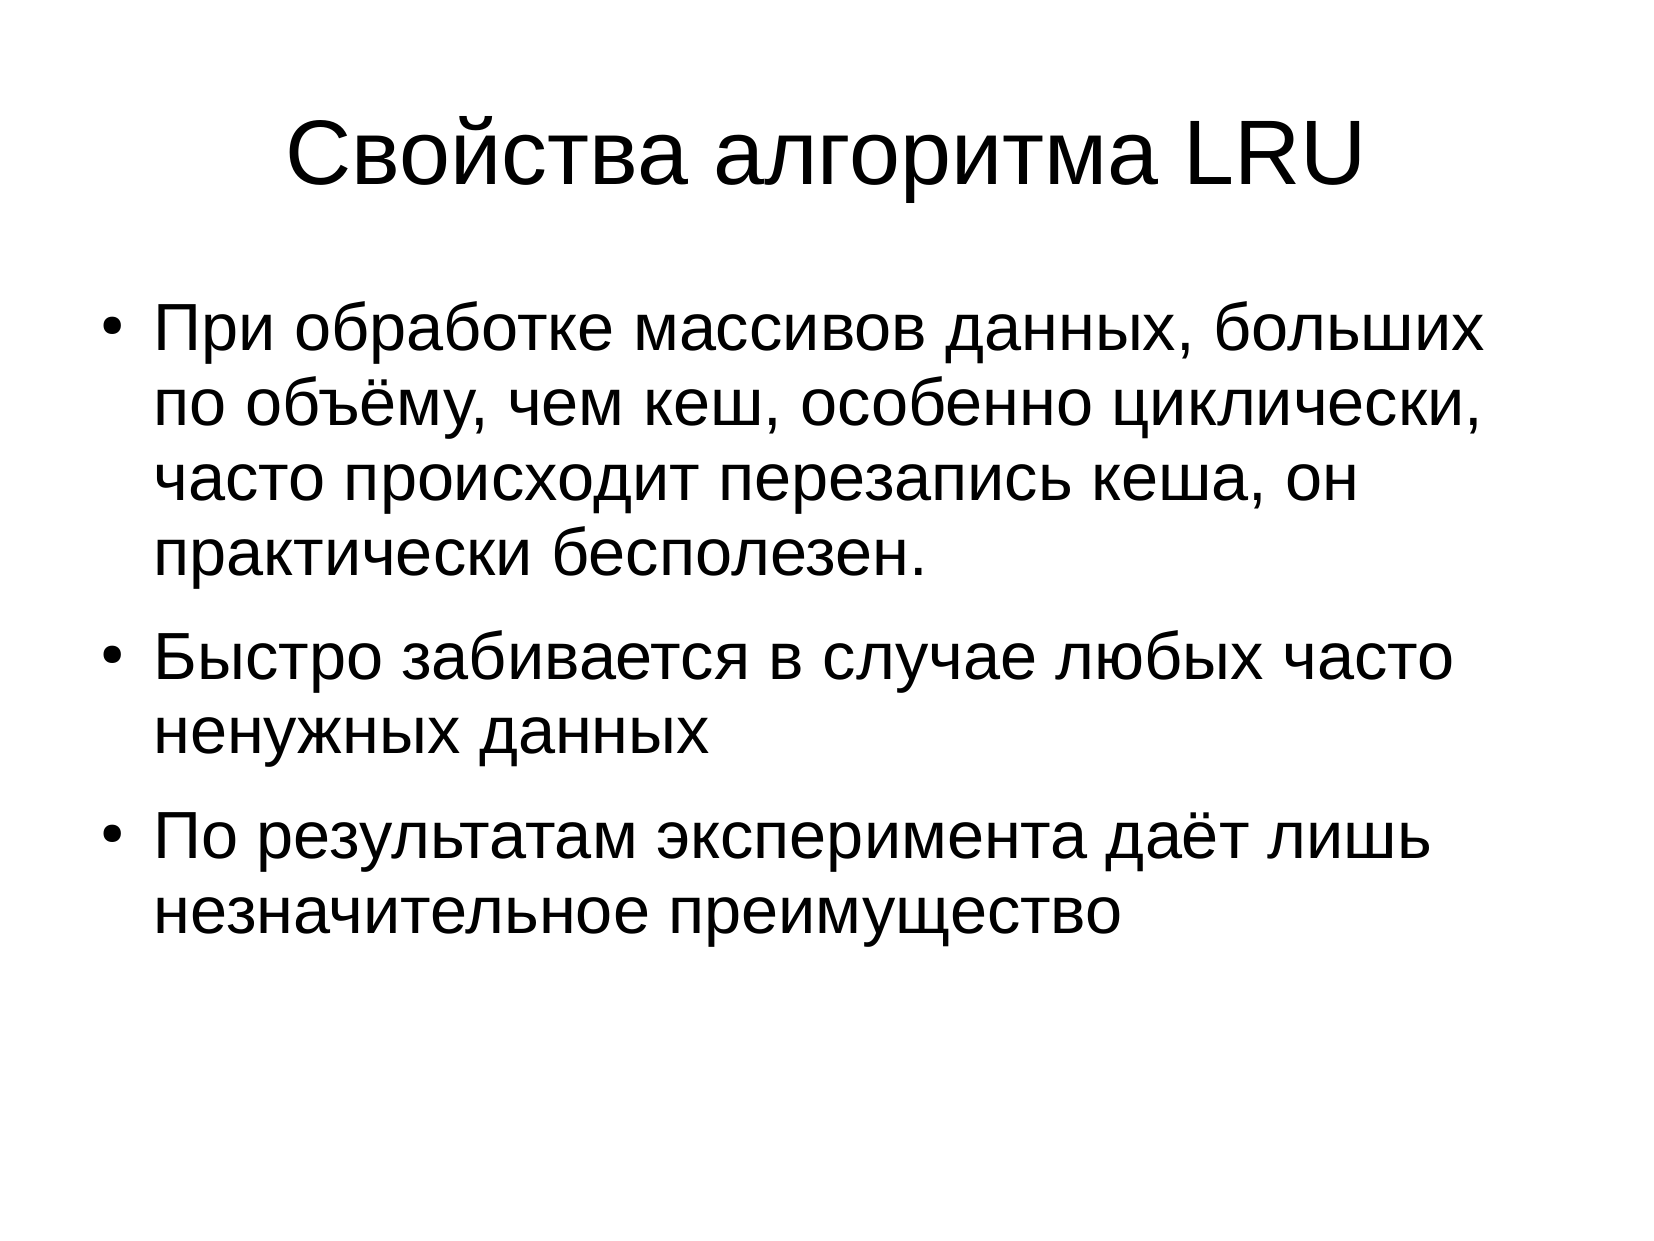

# Свойства алгоритма LRU
При обработке массивов данных, больших по объёму, чем кеш, особенно циклически, часто происходит перезапись кеша, он практически бесполезен.
Быстро забивается в случае любых часто ненужных данных
По результатам эксперимента даёт лишь незначительное преимущество